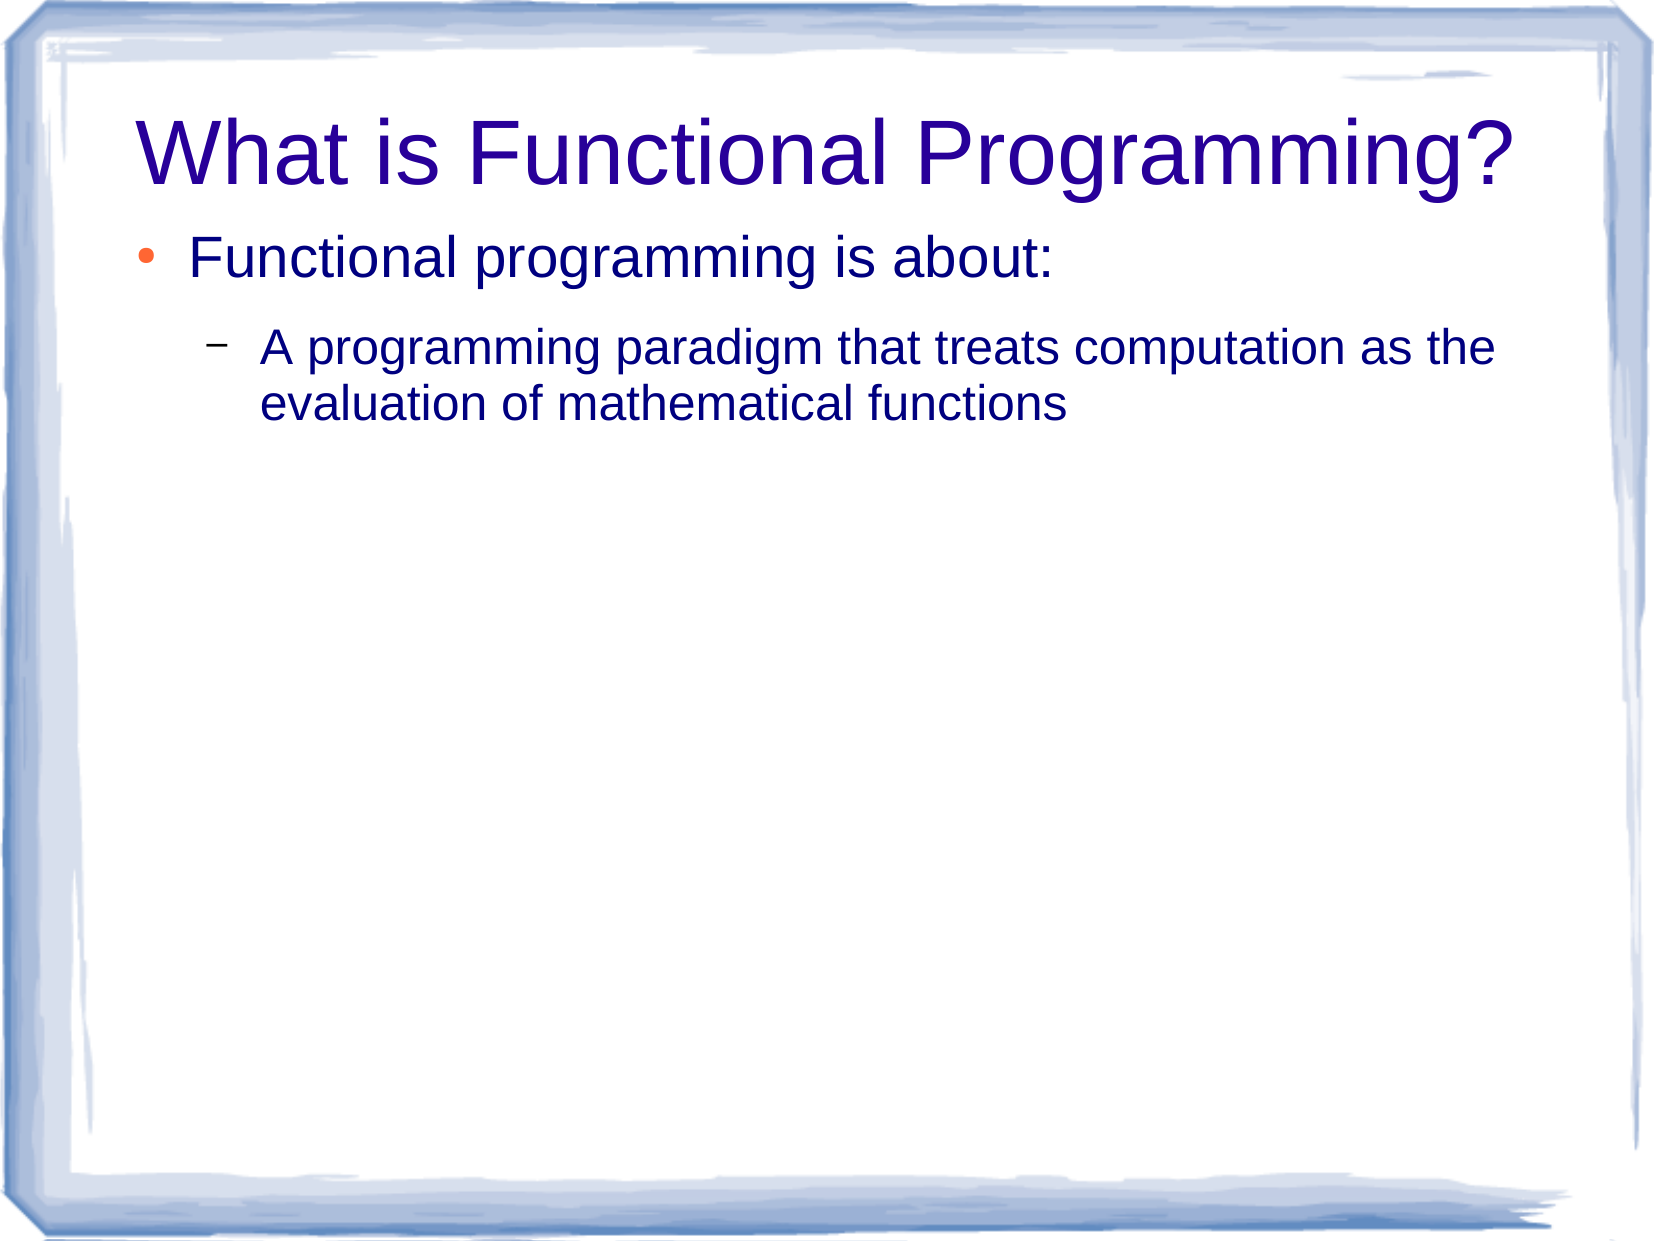

# What is Functional Programming?
Functional programming is about:
A programming paradigm that treats computation as the evaluation of mathematical functions